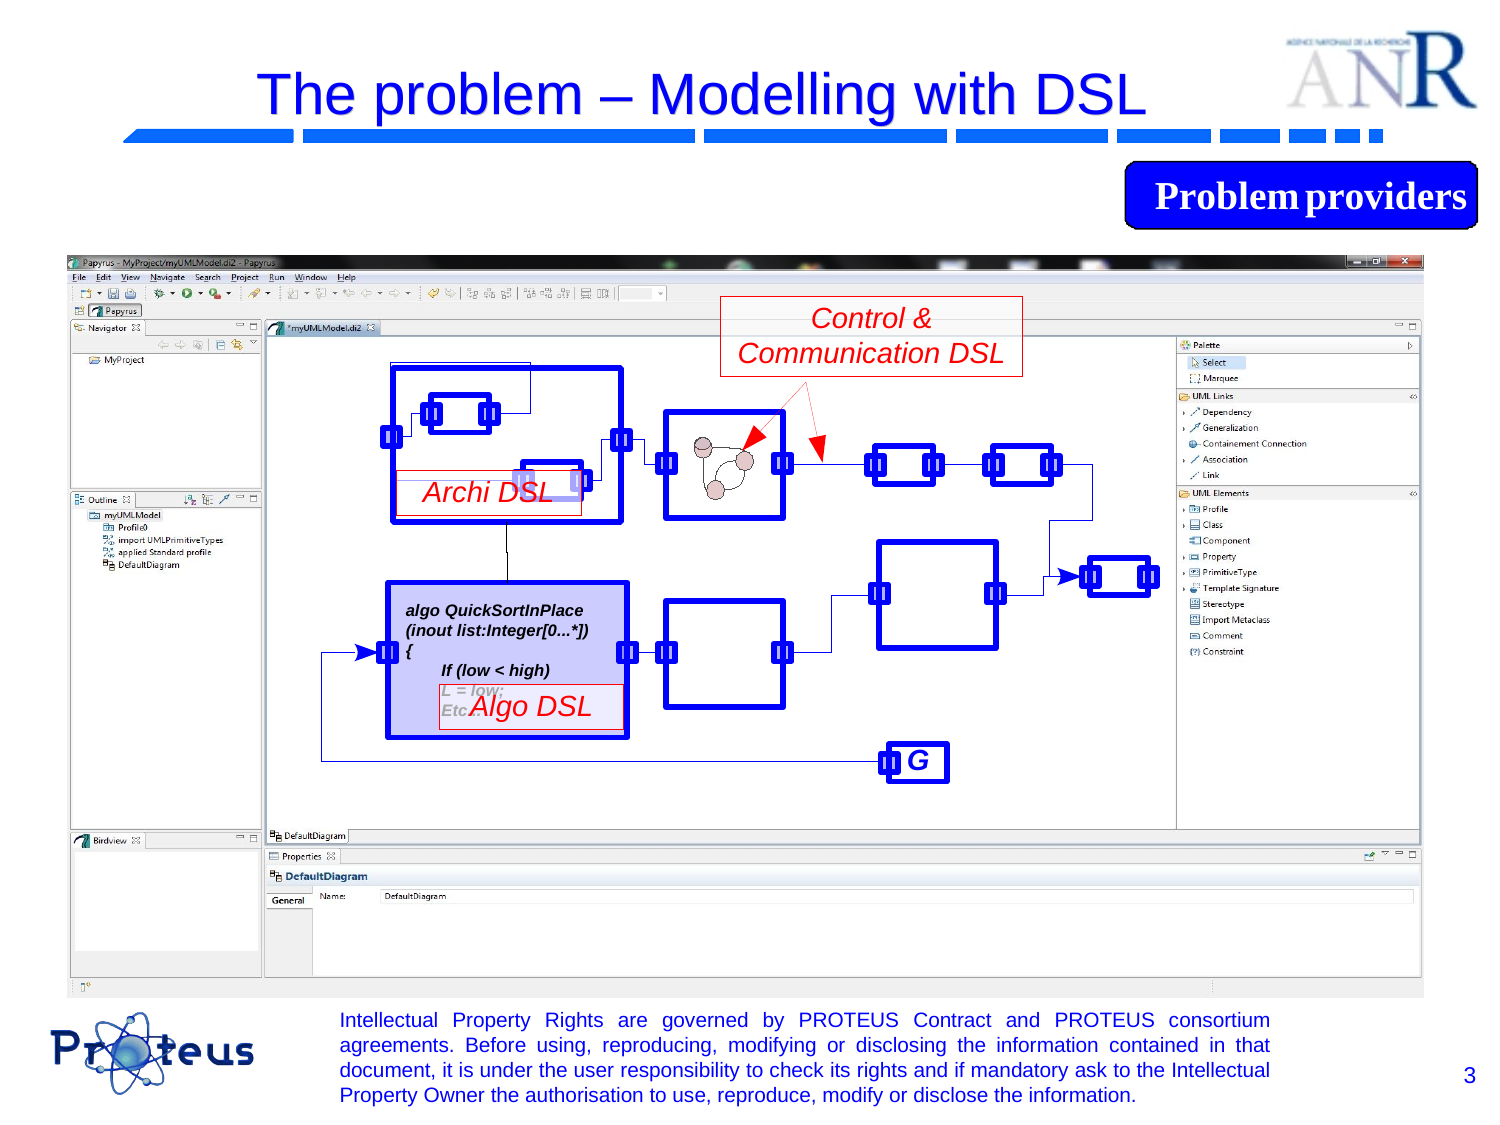

# The problem – Modelling with DSL
Problem
providers
Control &
Communication DSL
Archi DSL
algo QuickSortInPlace
(inout list:Integer[0...*])
{
	If (low < high)
	L = low;
	Etc...
Algo DSL
G
3